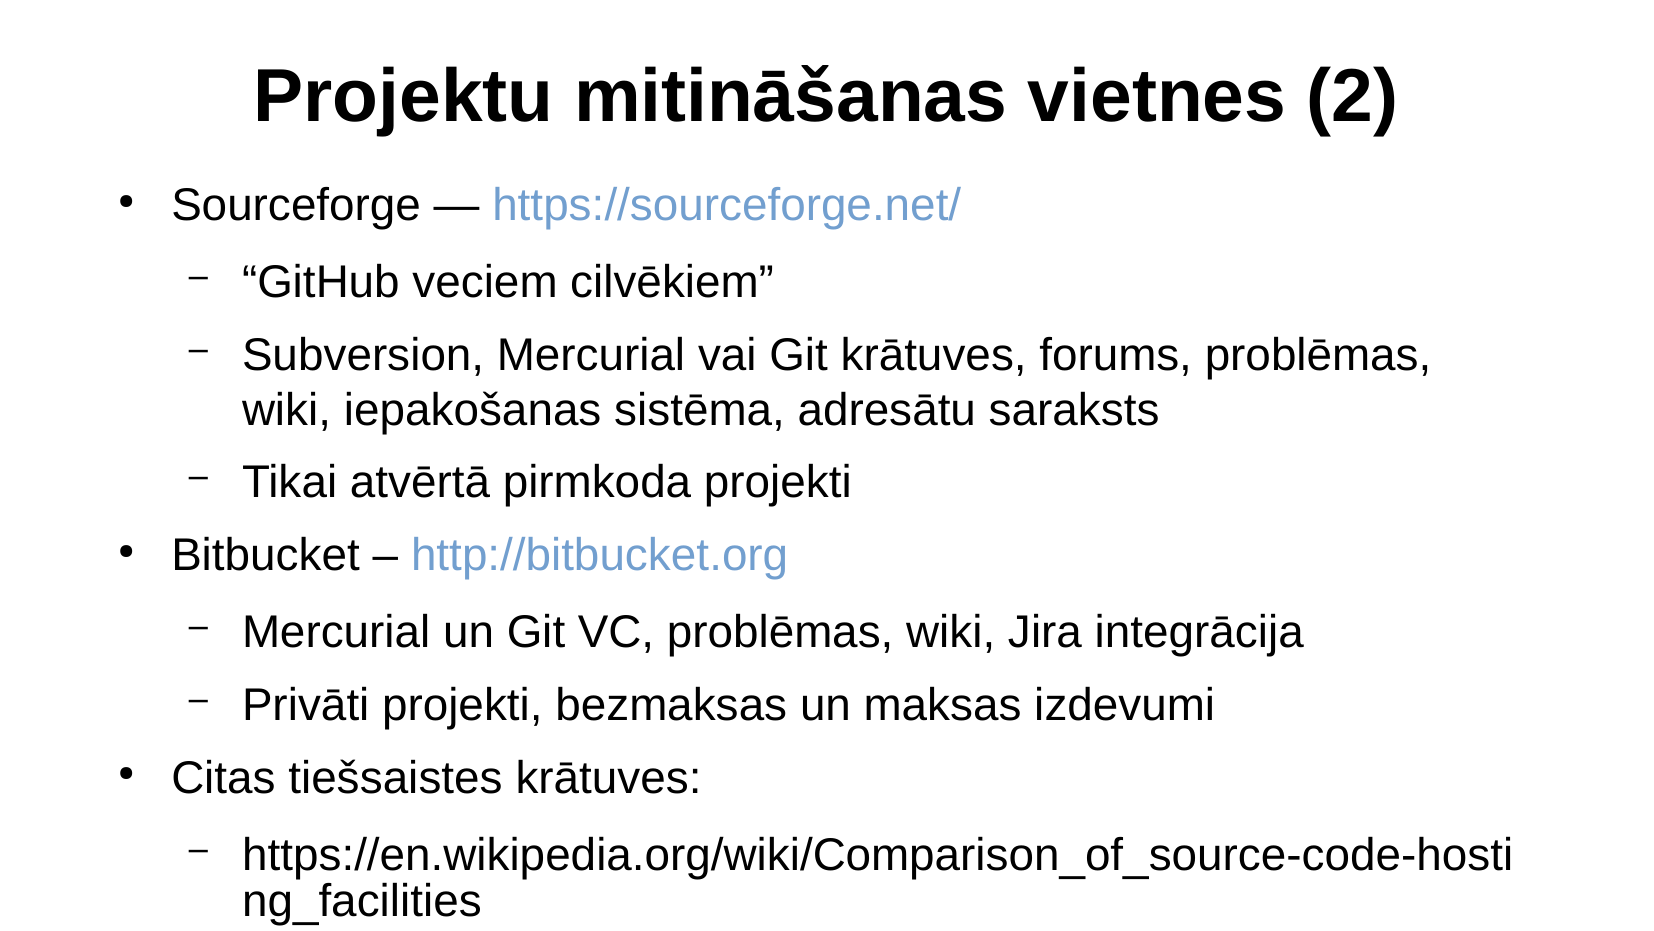

Projektu mitināšanas vietnes (2)
# Sourceforge — https://sourceforge.net/
“GitHub veciem cilvēkiem”
Subversion, Mercurial vai Git krātuves, forums, problēmas, wiki, iepakošanas sistēma, adresātu saraksts
Tikai atvērtā pirmkoda projekti
Bitbucket – http://bitbucket.org
Mercurial un Git VC, problēmas, wiki, Jira integrācija
Privāti projekti, bezmaksas un maksas izdevumi
Citas tiešsaistes krātuves:
https://en.wikipedia.org/wiki/Comparison_of_source-code-hosting_facilities